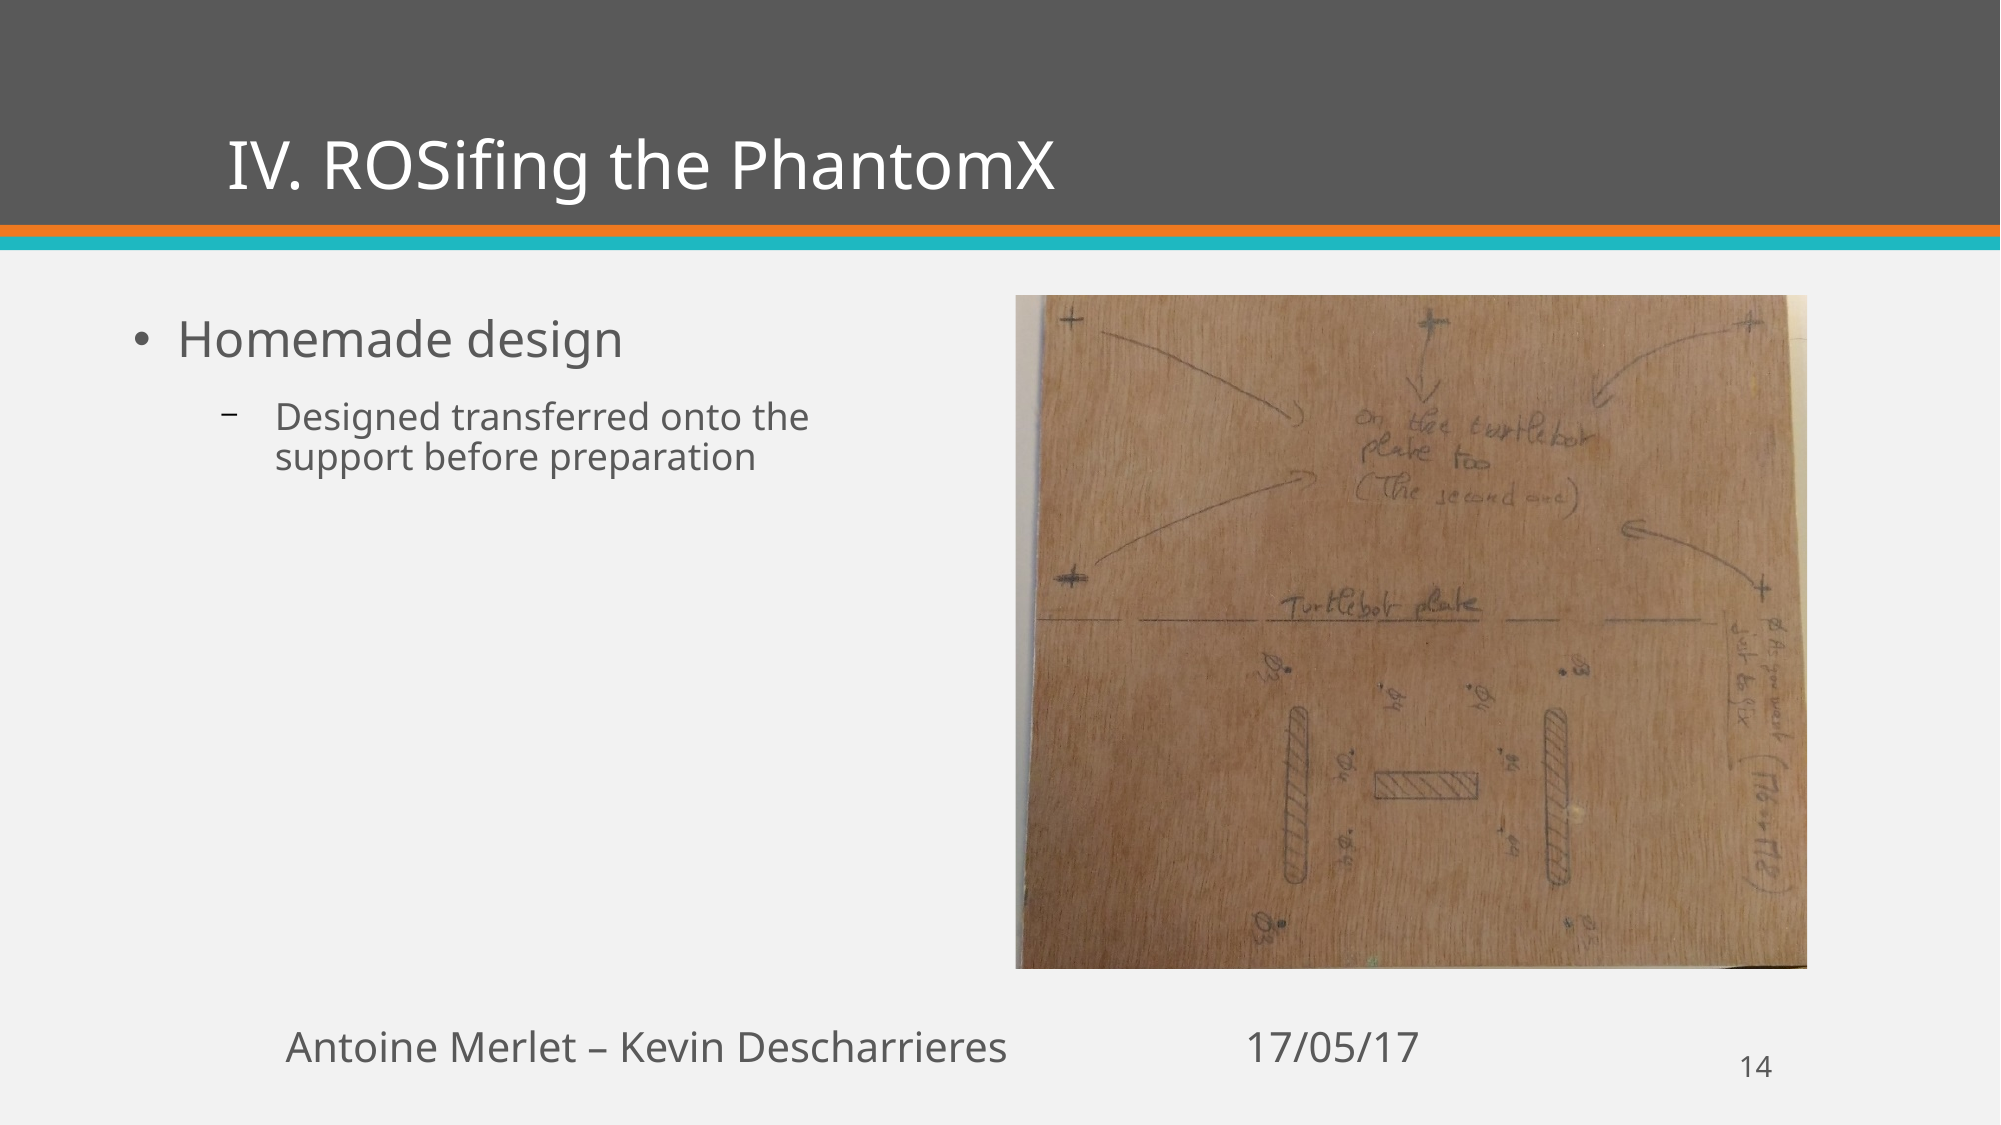

# IV. ROSifing the PhantomX
Homemade design
Designed transferred onto the support before preparation
Antoine Merlet – Kevin Descharrieres	 			17/05/17